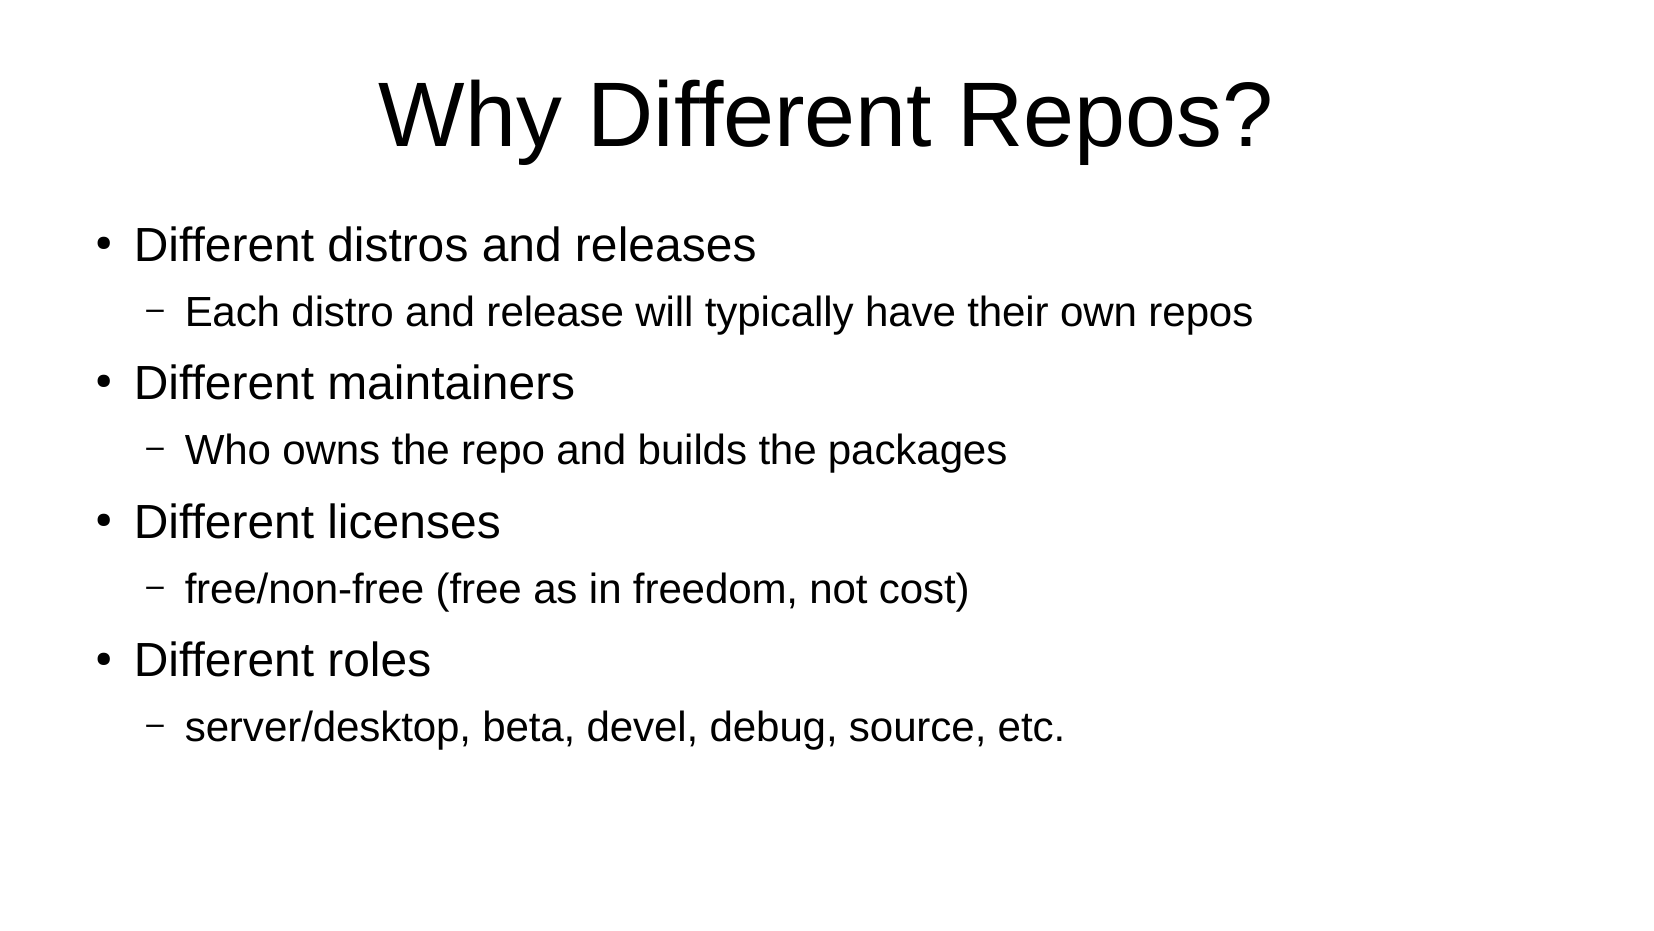

# Why Different Repos?
Different distros and releases
Each distro and release will typically have their own repos
Different maintainers
Who owns the repo and builds the packages
Different licenses
free/non-free (free as in freedom, not cost)
Different roles
server/desktop, beta, devel, debug, source, etc.